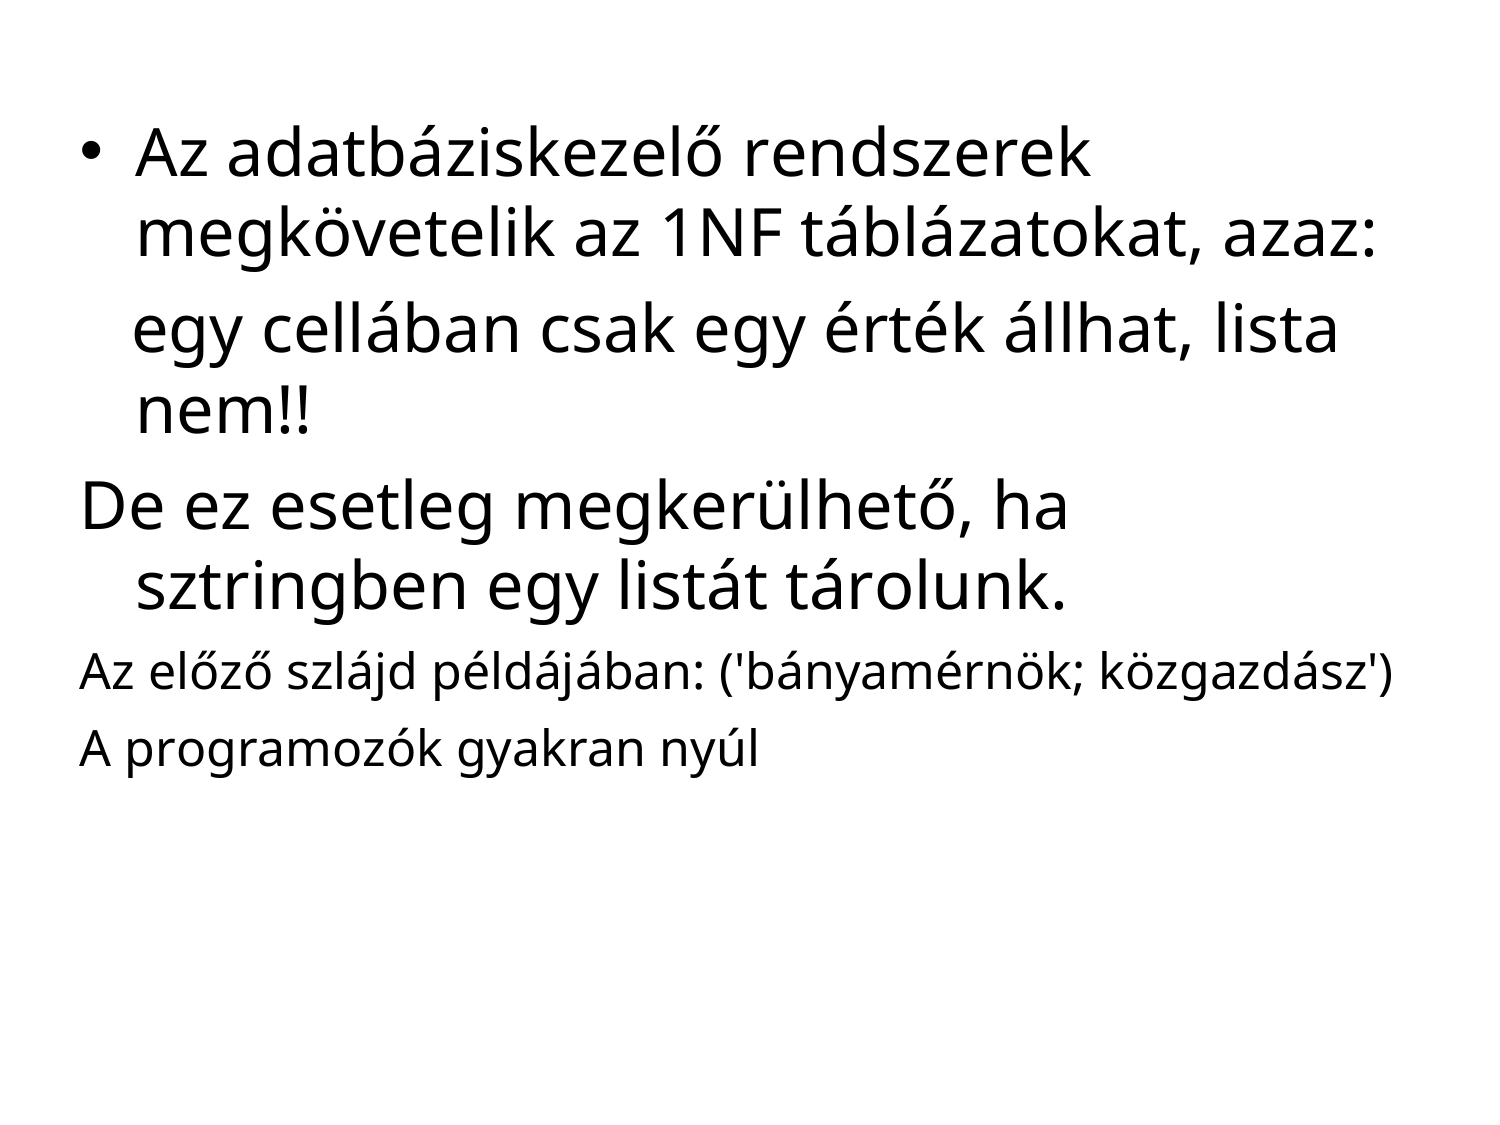

#
Az adatbáziskezelő rendszerek megkövetelik az 1NF táblázatokat, azaz:
 egy cellában csak egy érték állhat, lista nem!!
De ez esetleg megkerülhető, ha sztringben egy listát tárolunk.
Az előző szlájd példájában: ('bányamérnök; közgazdász')
A programozók gyakran nyúl